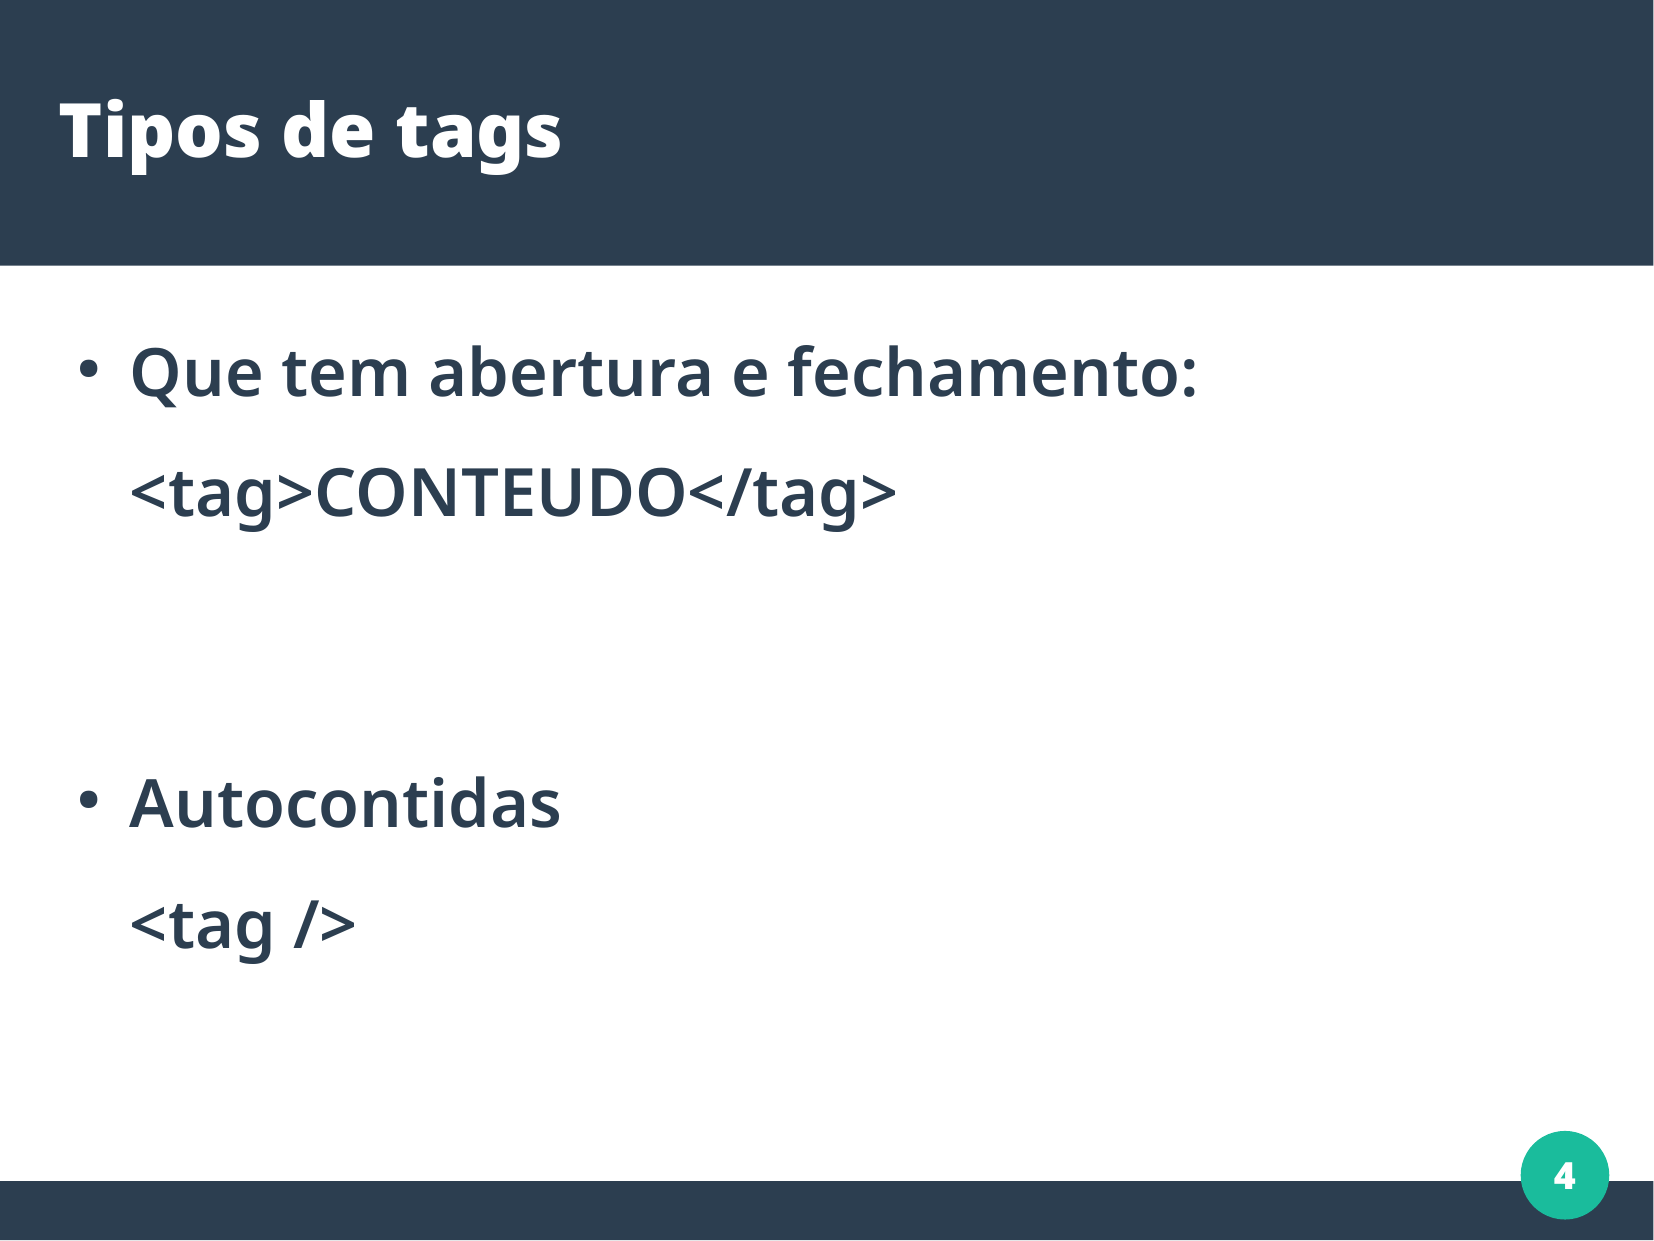

# Tipos de tags
Que tem abertura e fechamento:
<tag>CONTEUDO</tag>
Autocontidas
<tag />
4